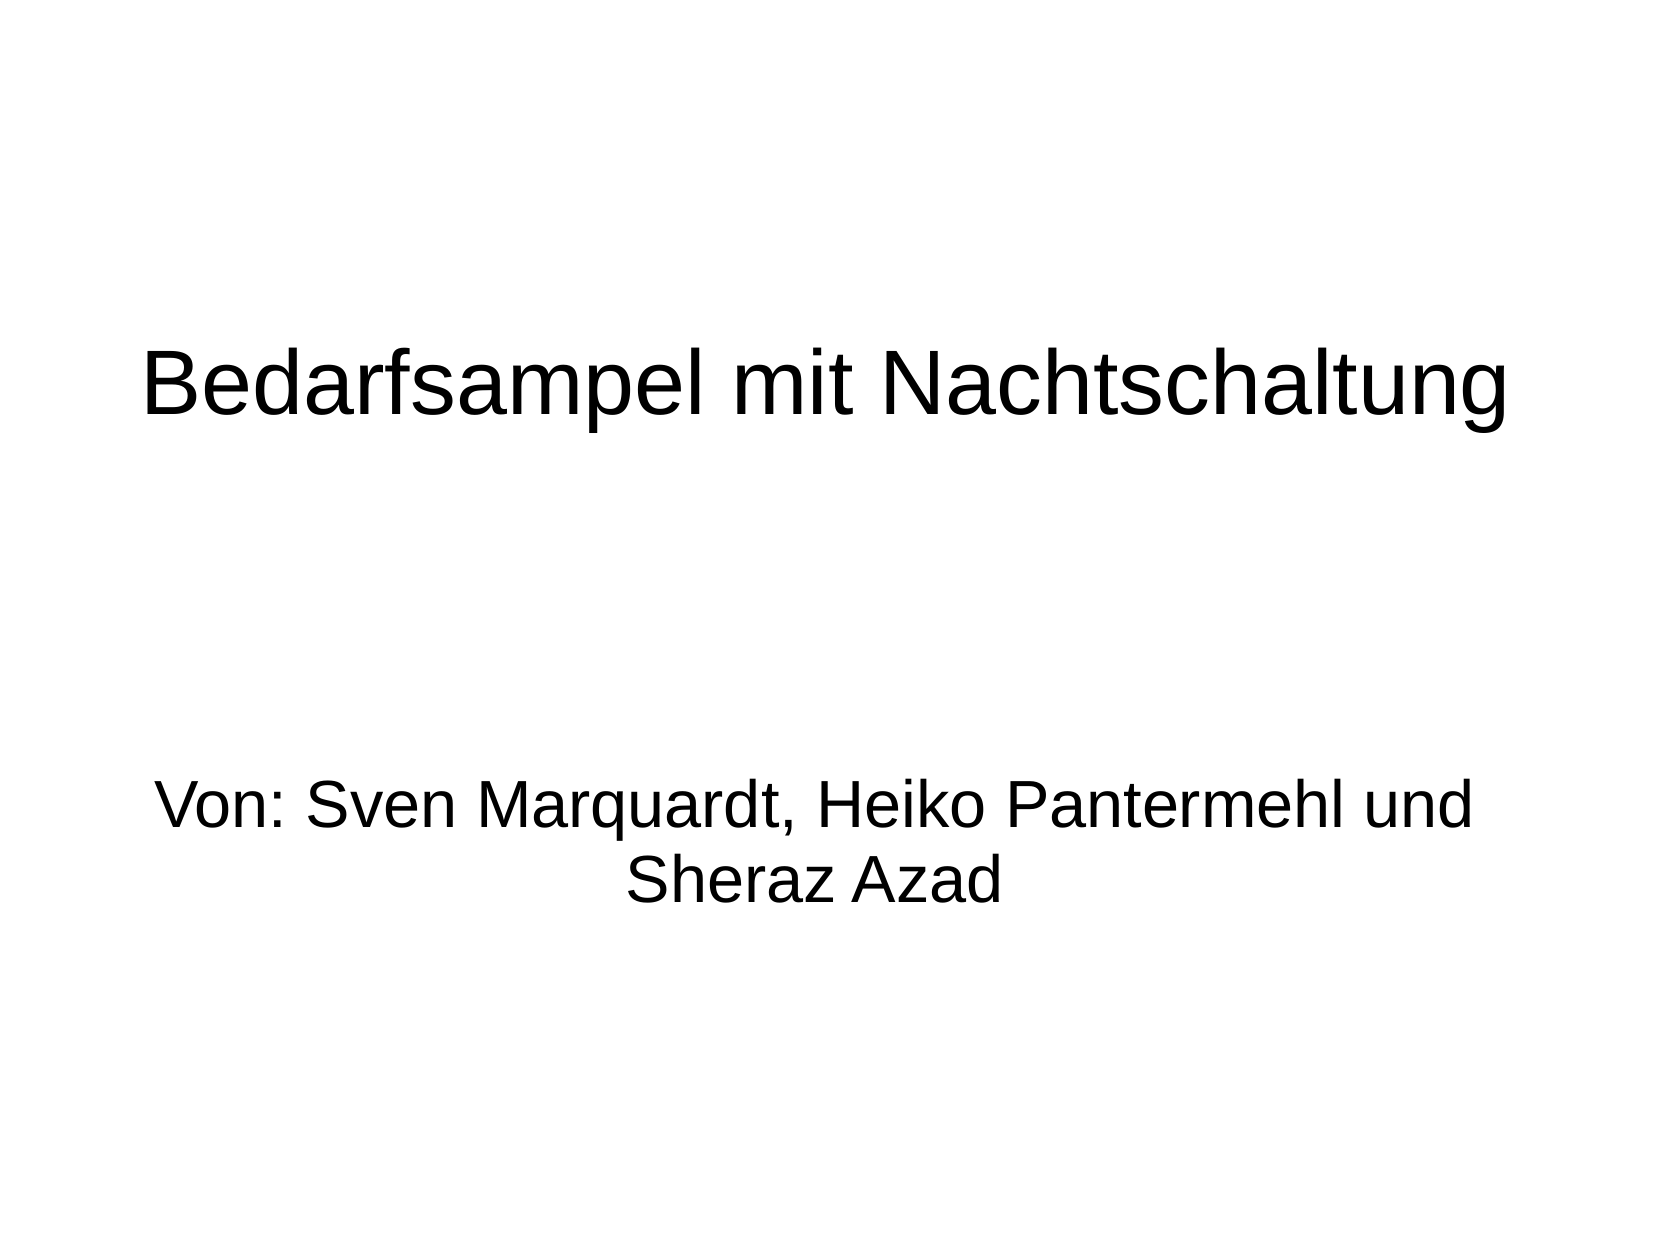

# Bedarfsampel mit Nachtschaltung
Von: Sven Marquardt, Heiko Pantermehl und Sheraz Azad